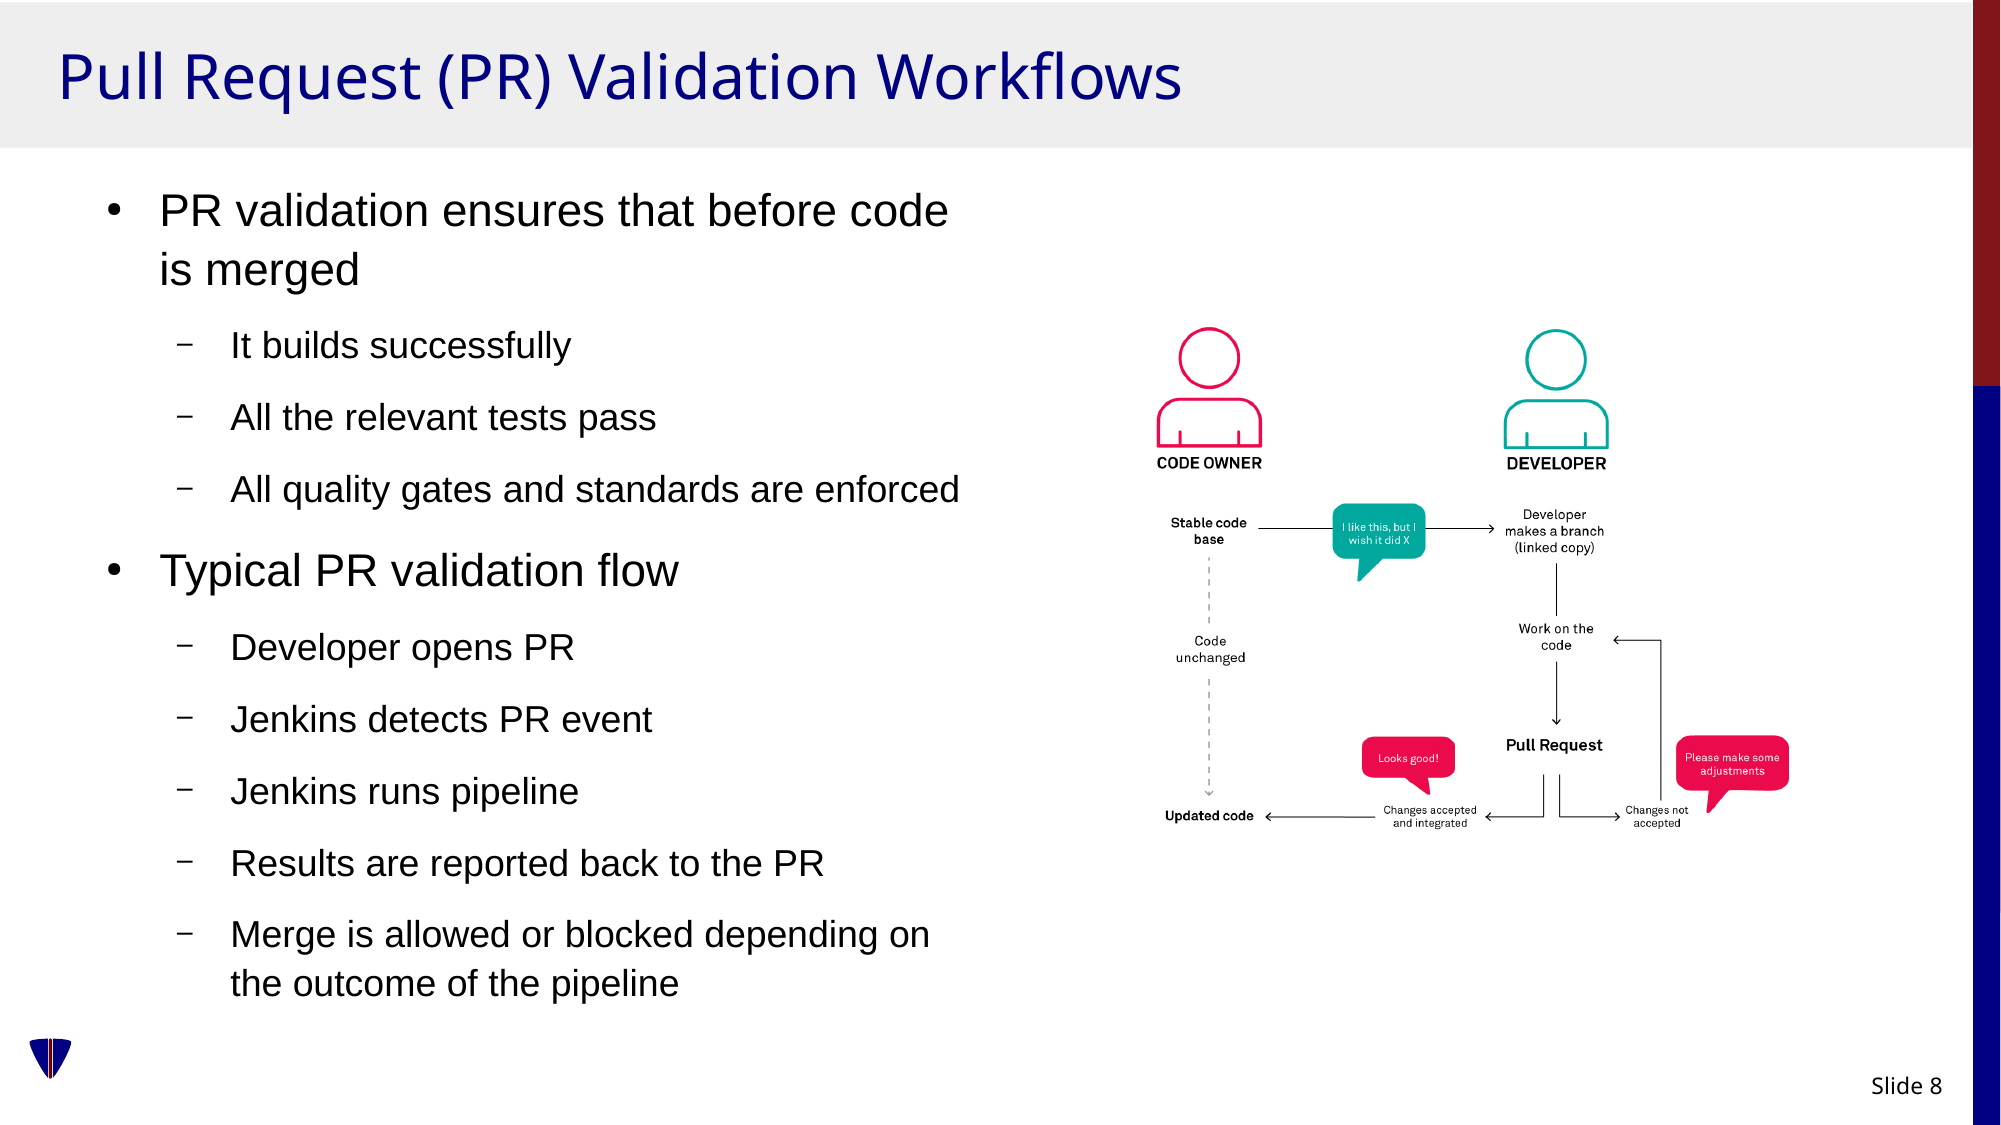

# Pull Request (PR) Validation Workflows
PR validation ensures that before code is merged
It builds successfully
All the relevant tests pass
All quality gates and standards are enforced
Typical PR validation flow
Developer opens PR
Jenkins detects PR event
Jenkins runs pipeline
Results are reported back to the PR
Merge is allowed or blocked depending on the outcome of the pipeline